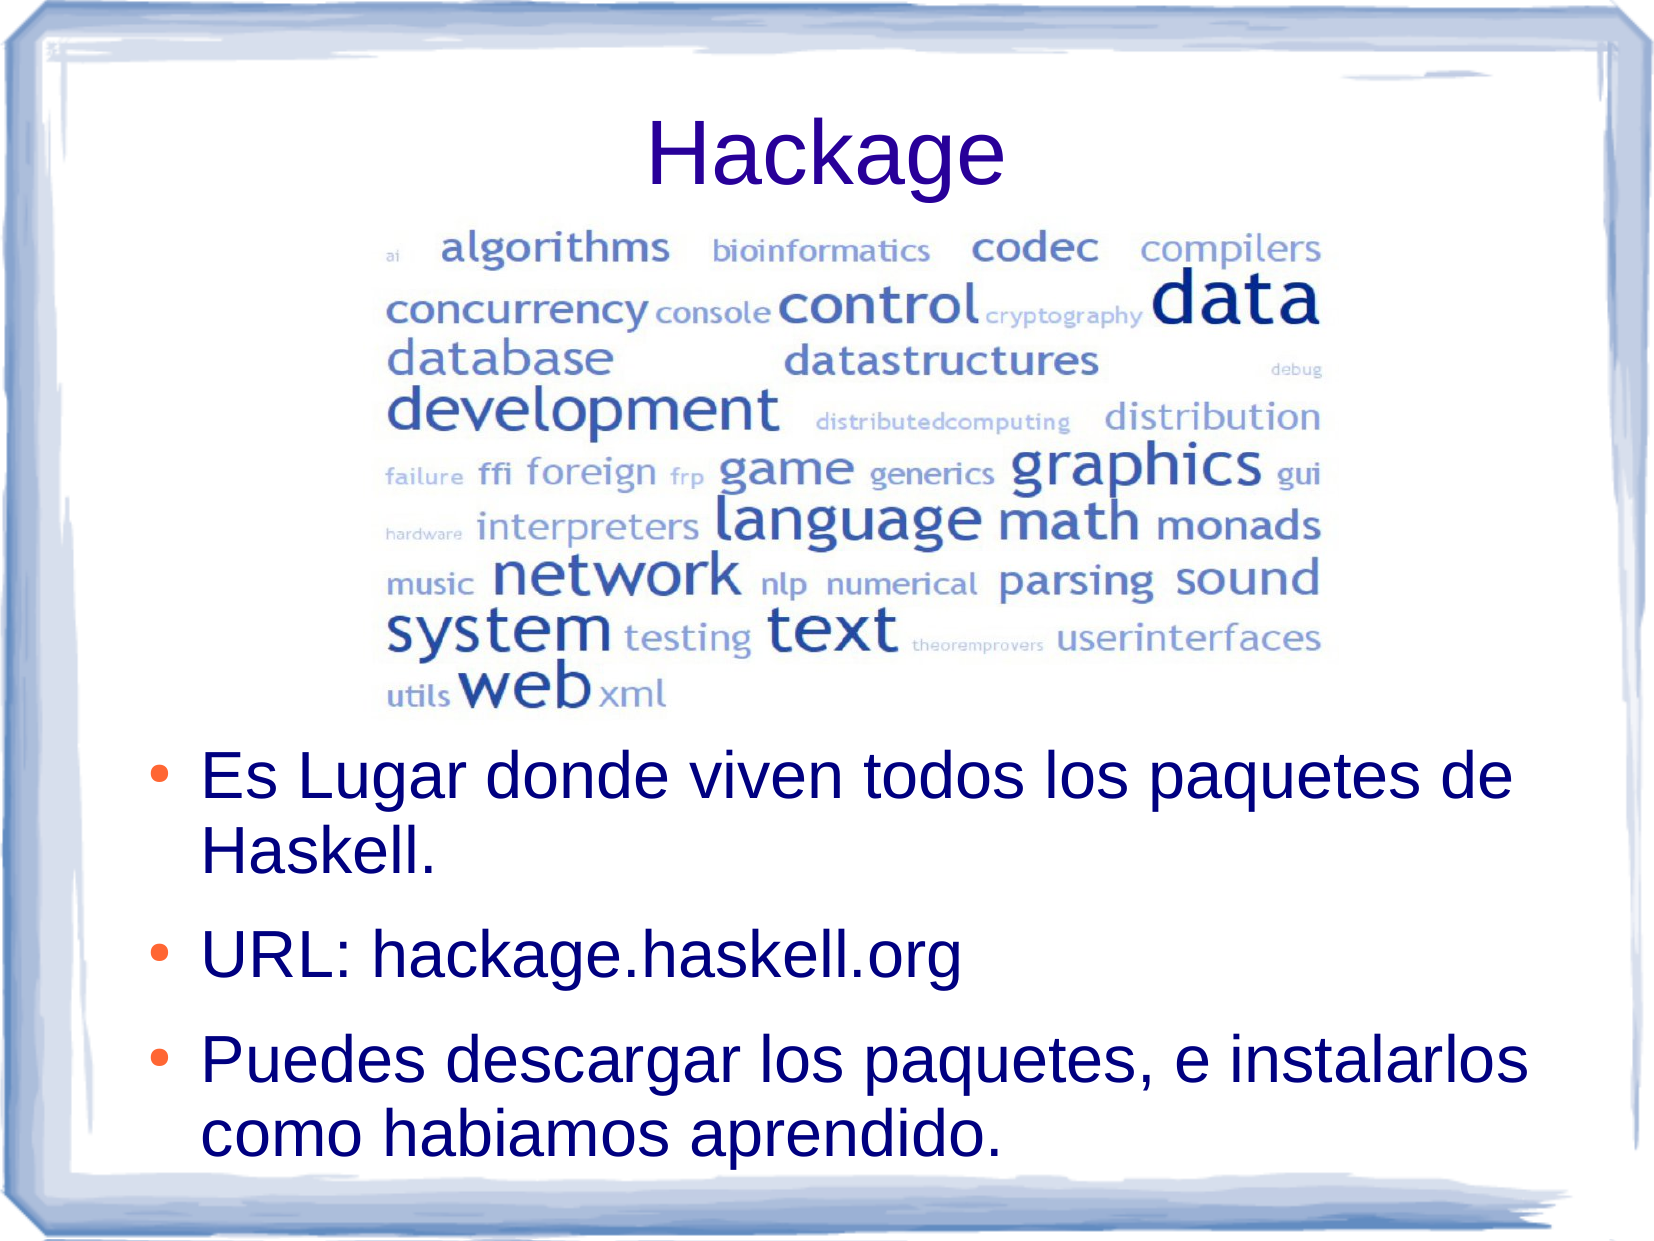

# Hackage
Es Lugar donde viven todos los paquetes de Haskell.
URL: hackage.haskell.org
Puedes descargar los paquetes, e instalarlos como habiamos aprendido.